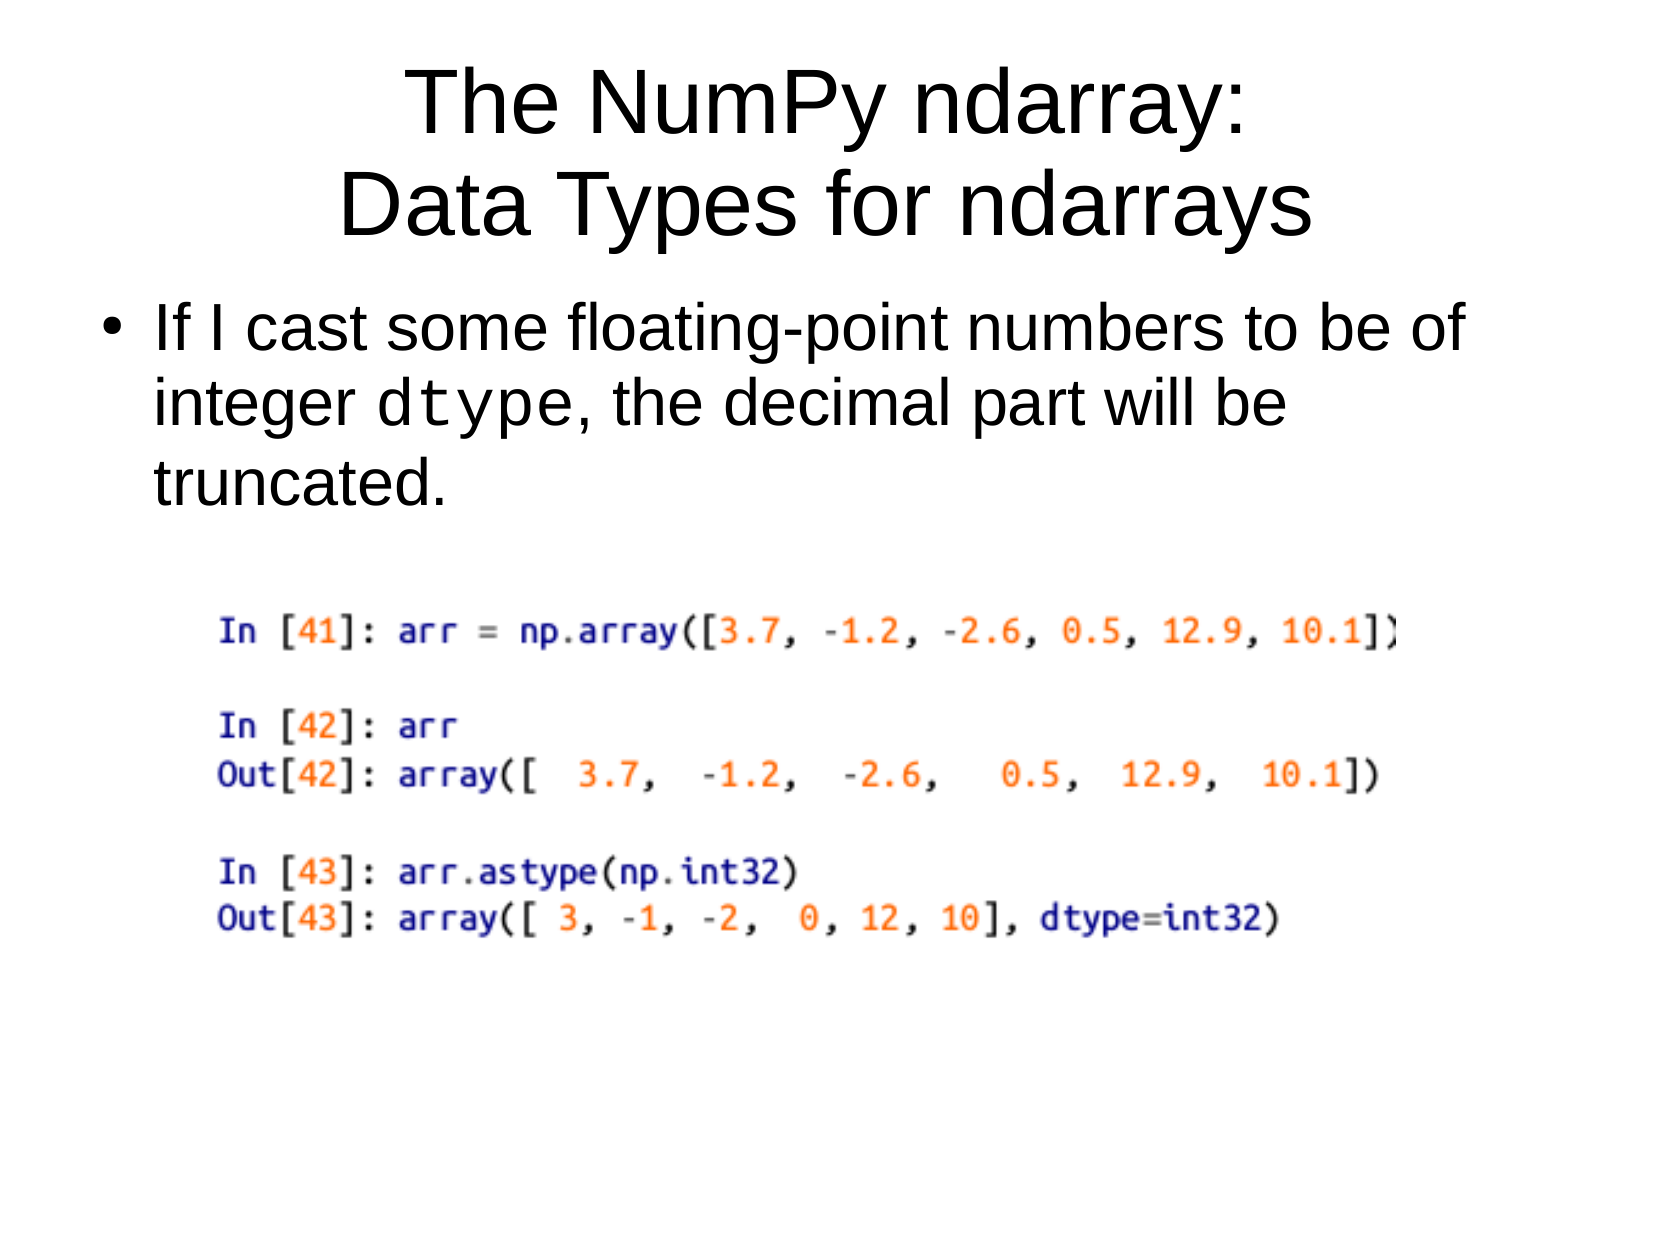

# The NumPy ndarray: Data Types for ndarrays
If I cast some floating-point numbers to be of integer dtype, the decimal part will be truncated.